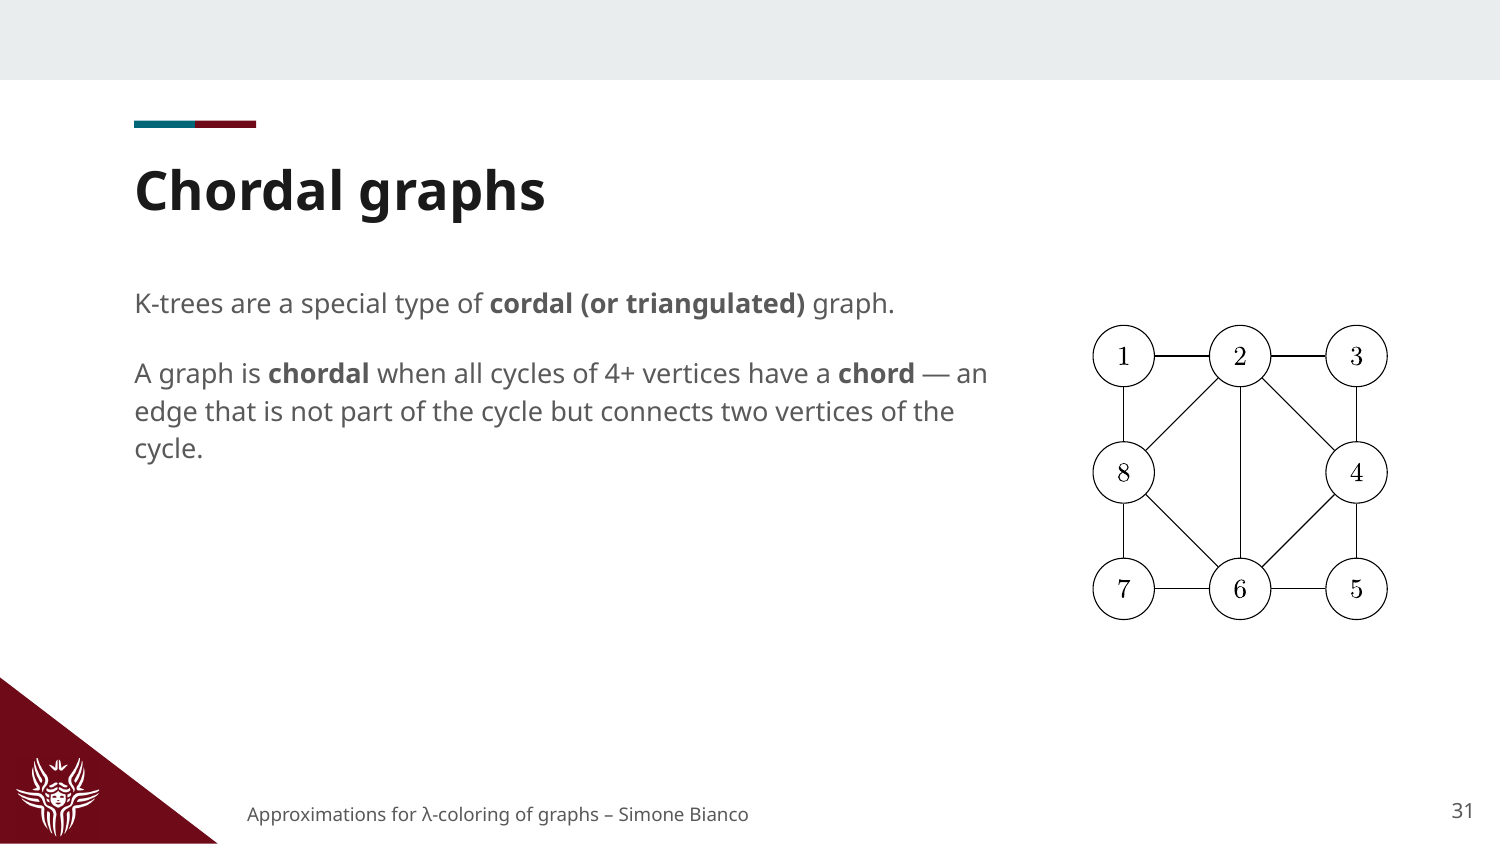

# Chordal graphs
K-trees are a special type of cordal (or triangulated) graph.
A graph is chordal when all cycles of 4+ vertices have a chord ― an edge that is not part of the cycle but connects two vertices of the cycle.
Approximations for λ-coloring of graphs – Simone Bianco